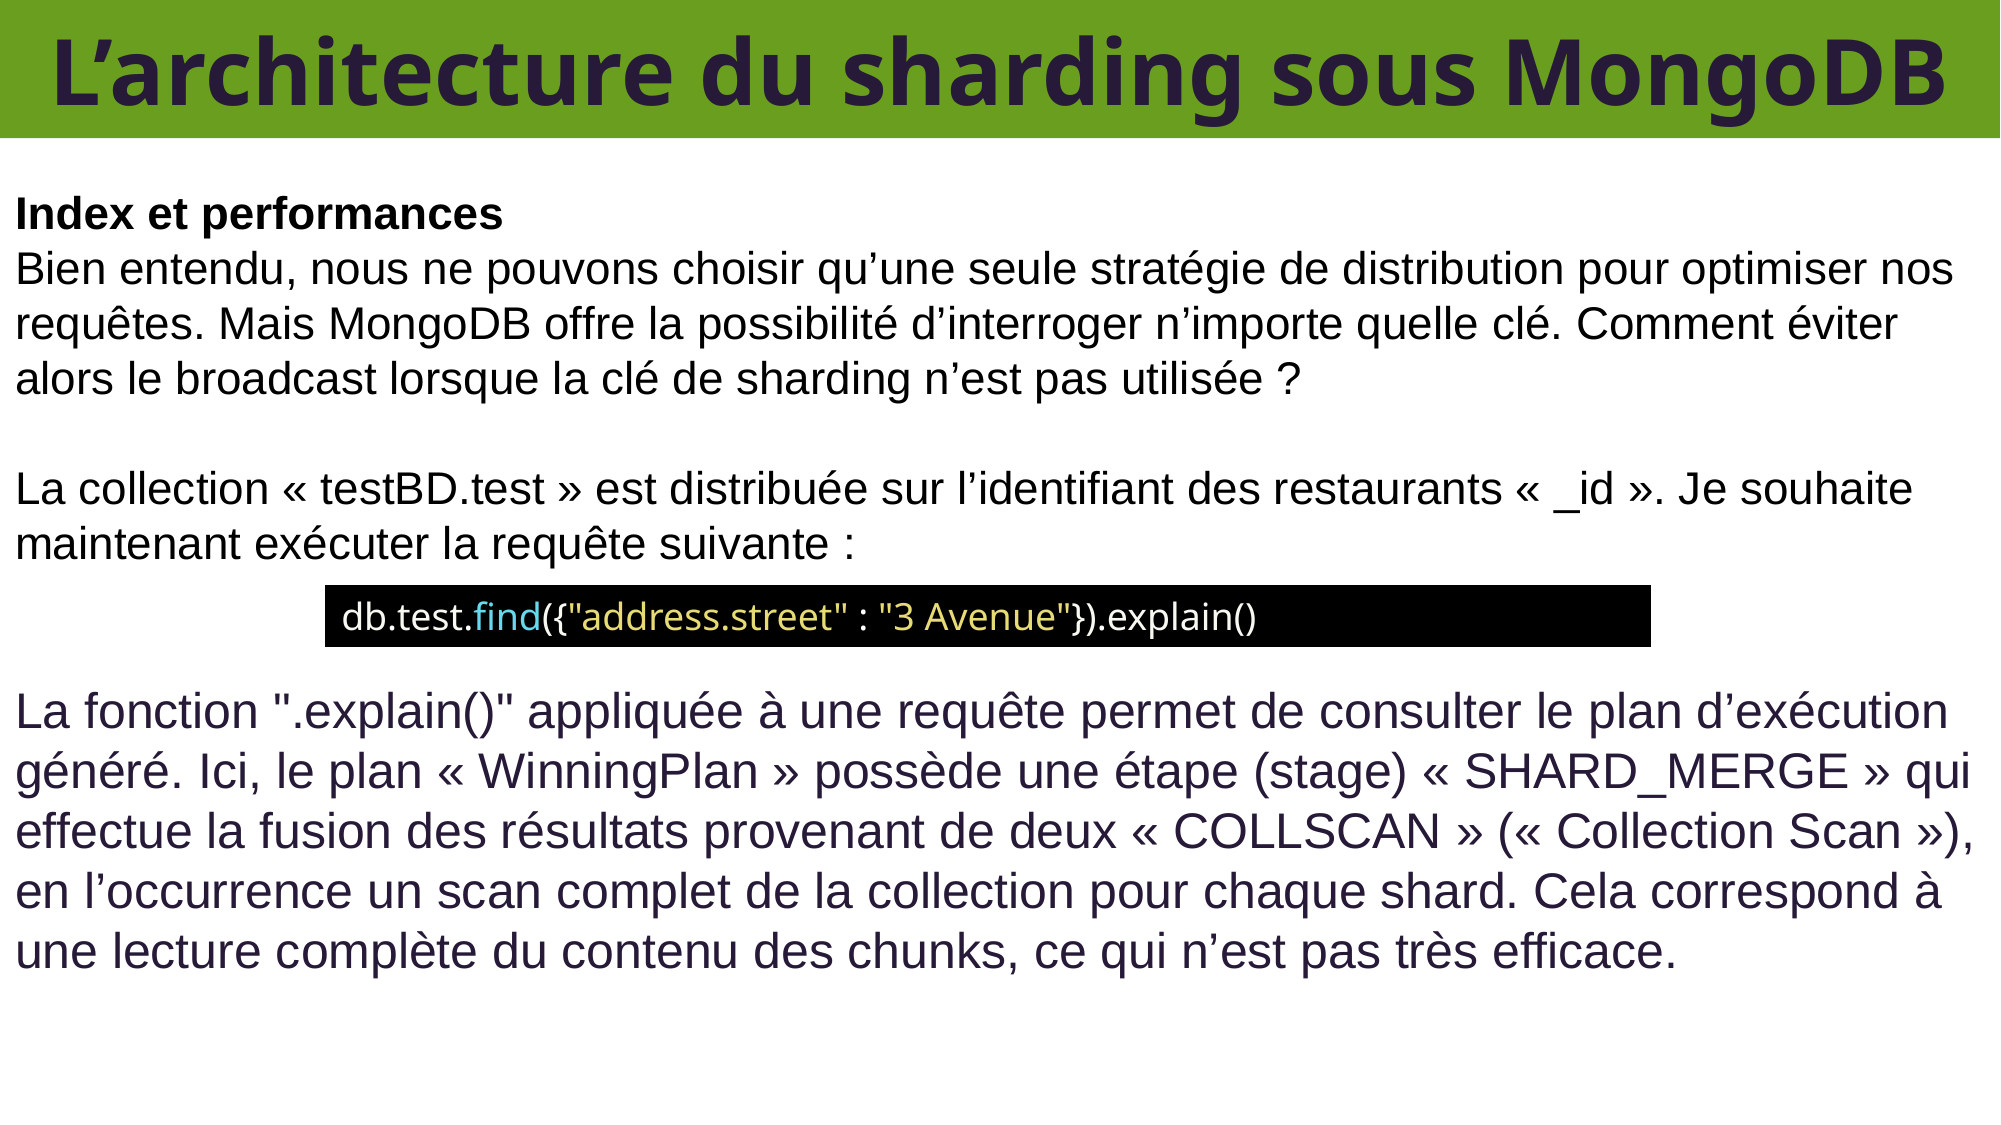

L’architecture du sharding sous MongoDB
Index et performances
Bien entendu, nous ne pouvons choisir qu’une seule stratégie de distribution pour optimiser nos requêtes. Mais MongoDB offre la possibilité d’interroger n’importe quelle clé. Comment éviter alors le broadcast lorsque la clé de sharding n’est pas utilisée ?
La collection « testBD.test » est distribuée sur l’identifiant des restaurants « _id ». Je souhaite maintenant exécuter la requête suivante :
La fonction ".explain()" appliquée à une requête permet de consulter le plan d’exécution généré. Ici, le plan « WinningPlan » possède une étape (stage) « SHARD_MERGE » qui effectue la fusion des résultats provenant de deux « COLLSCAN » (« Collection Scan »), en l’occurrence un scan complet de la collection pour chaque shard. Cela correspond à une lecture complète du contenu des chunks, ce qui n’est pas très efficace.
db.test.find({"address.street" : "3 Avenue"}).explain()